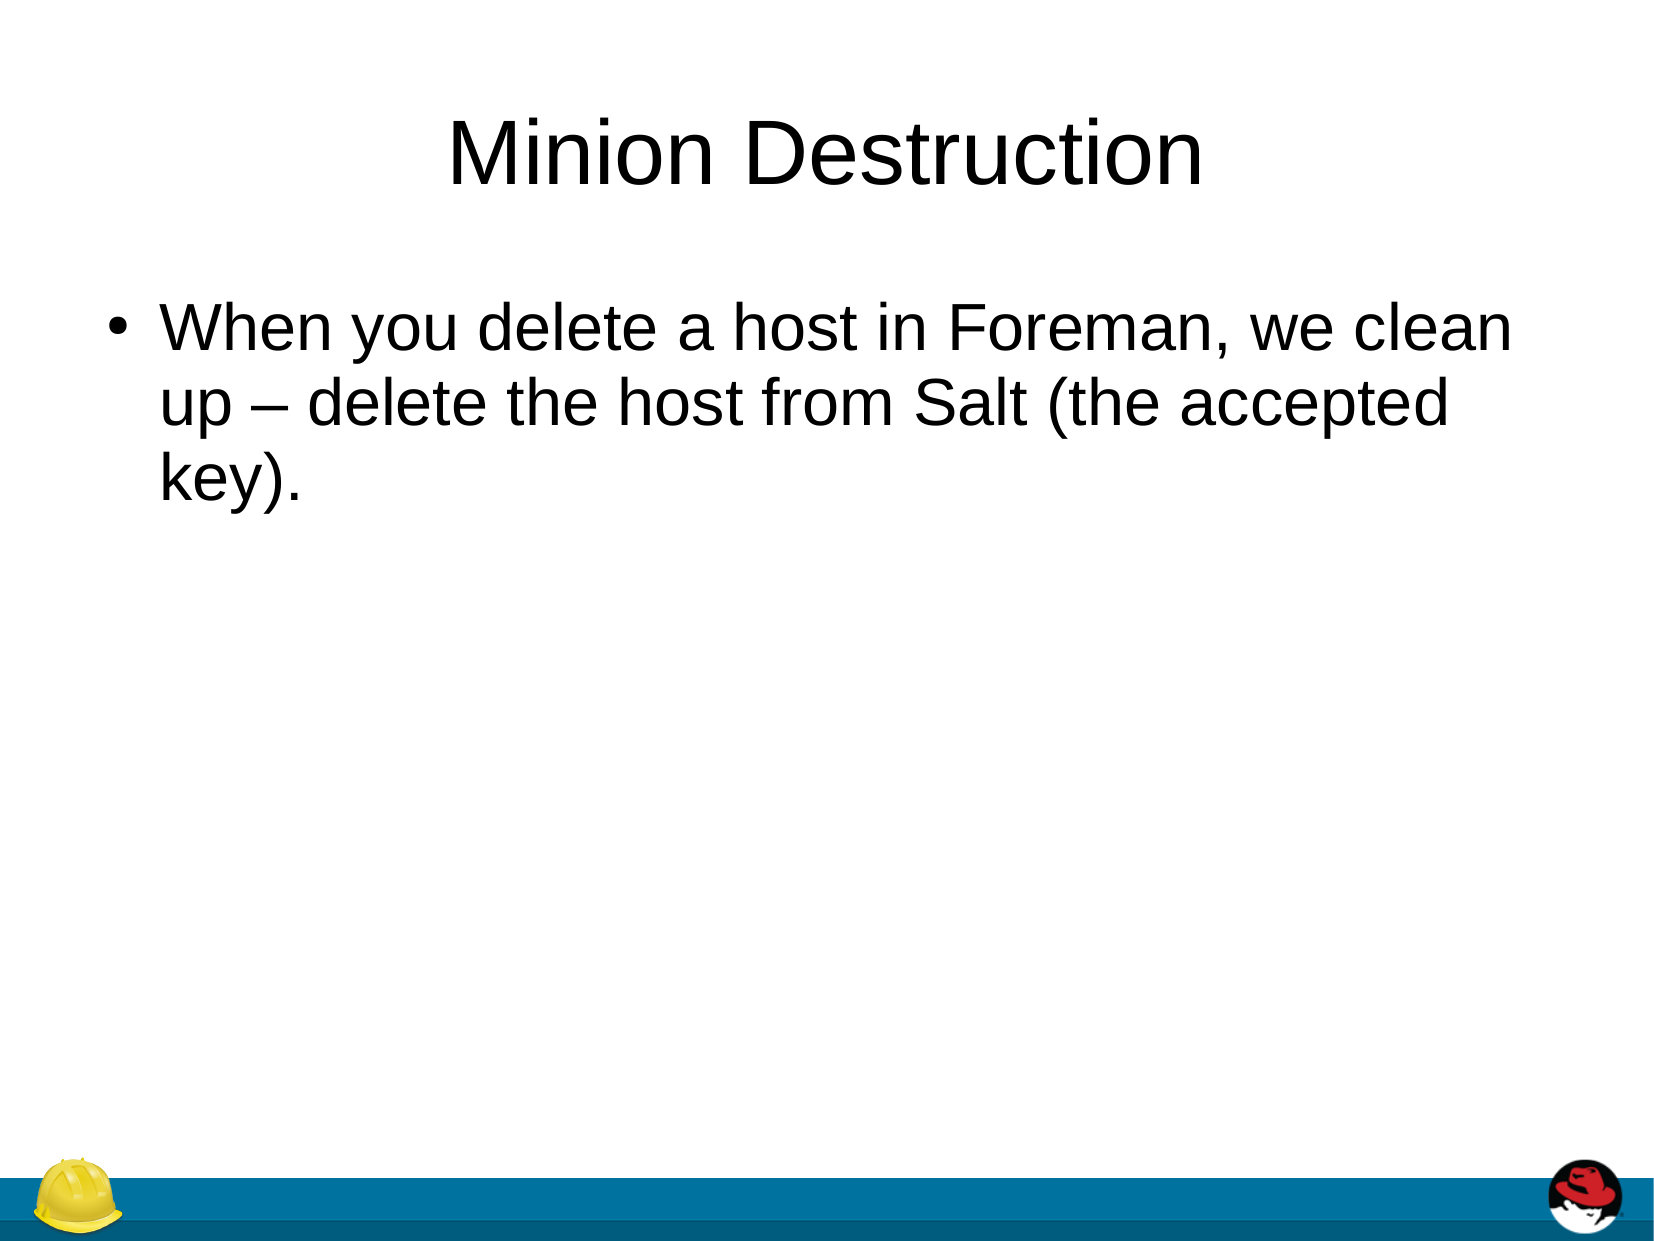

# Minion Destruction
When you delete a host in Foreman, we clean up – delete the host from Salt (the accepted key).